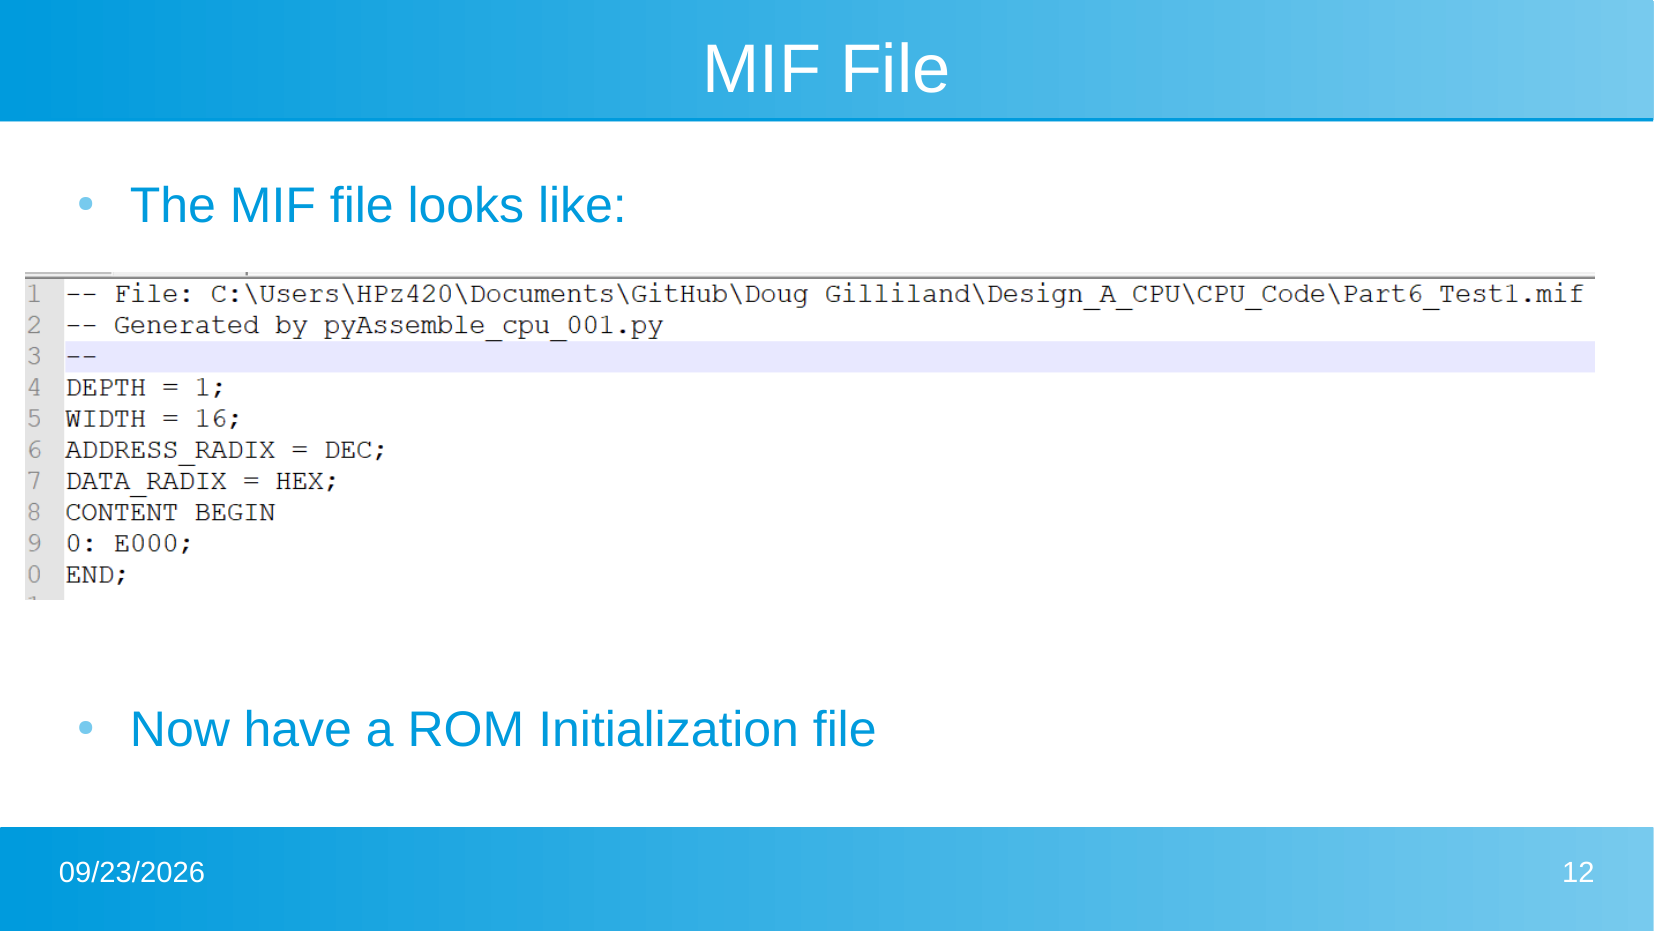

# MIF File
The MIF file looks like:
Now have a ROM Initialization file
12